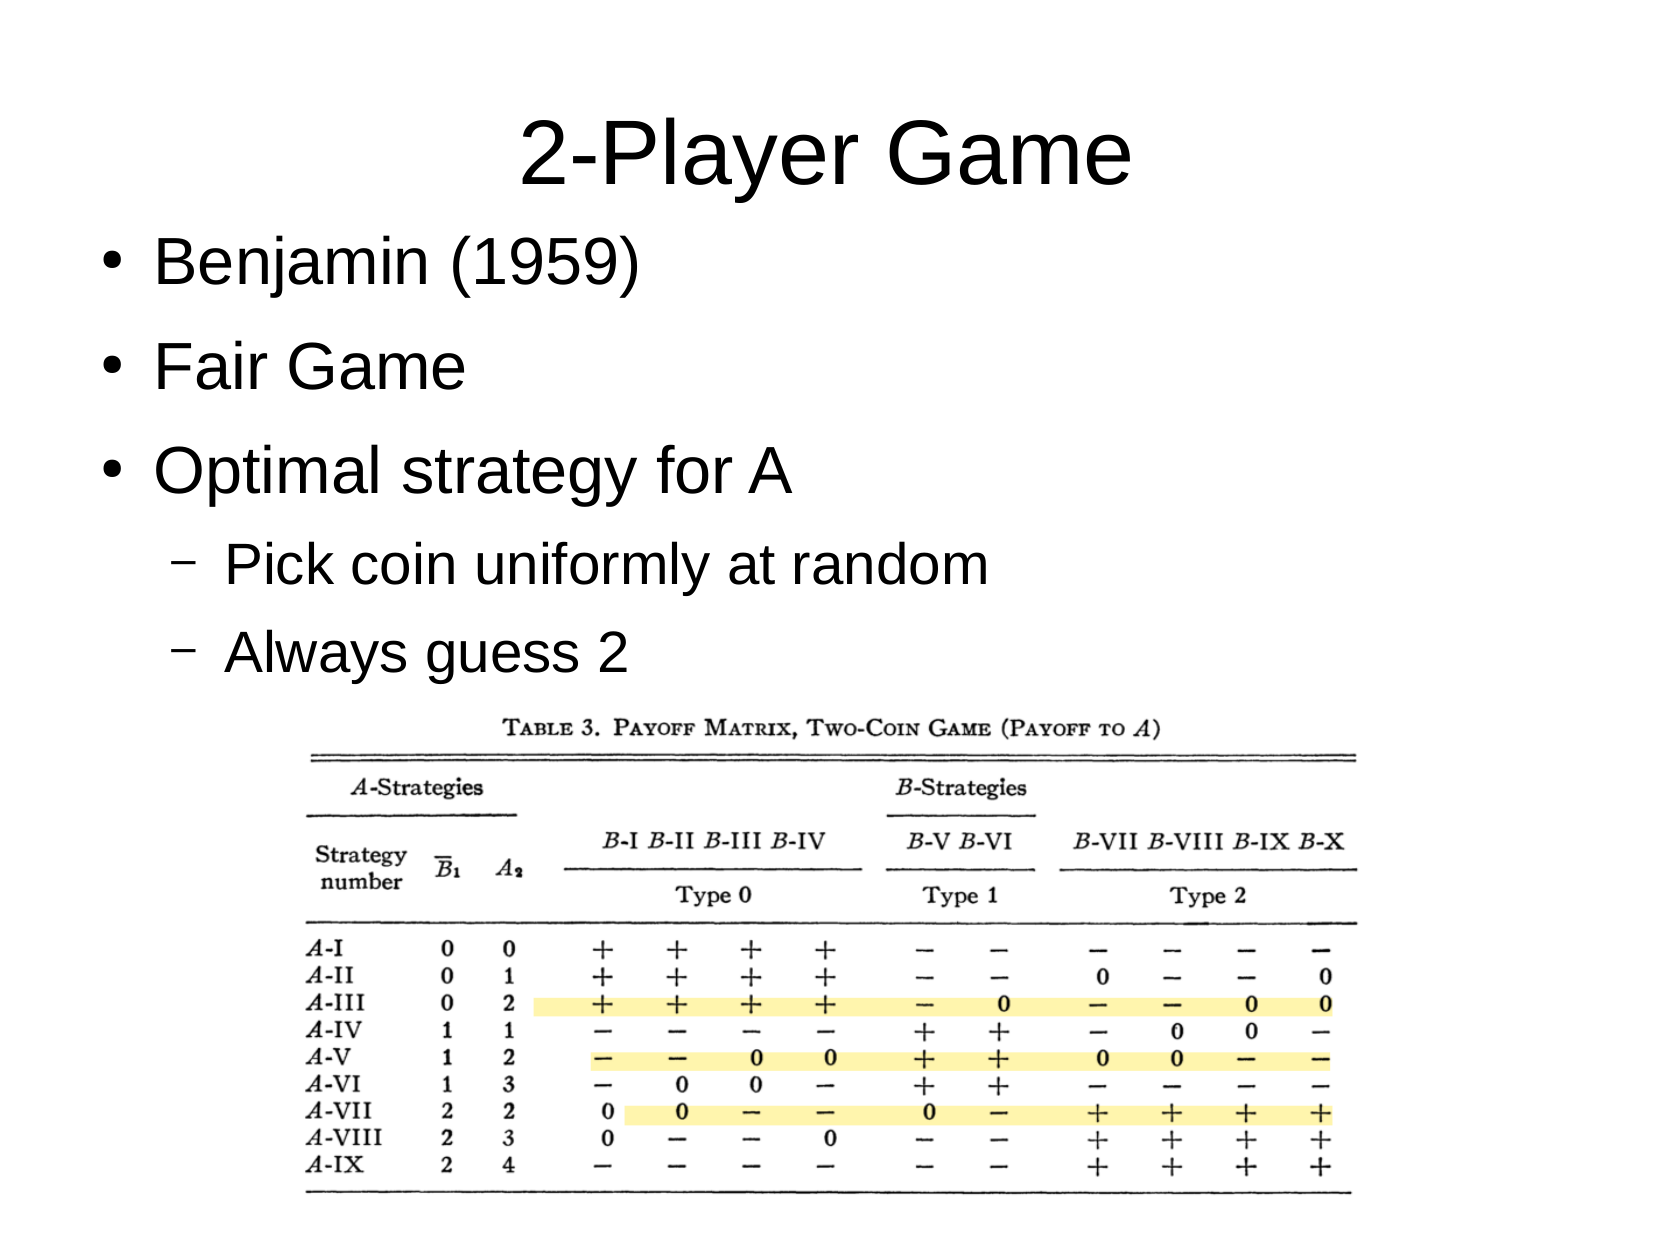

# 2-Player Game
Benjamin (1959)
Fair Game
Optimal strategy for A
Pick coin uniformly at random
Always guess 2